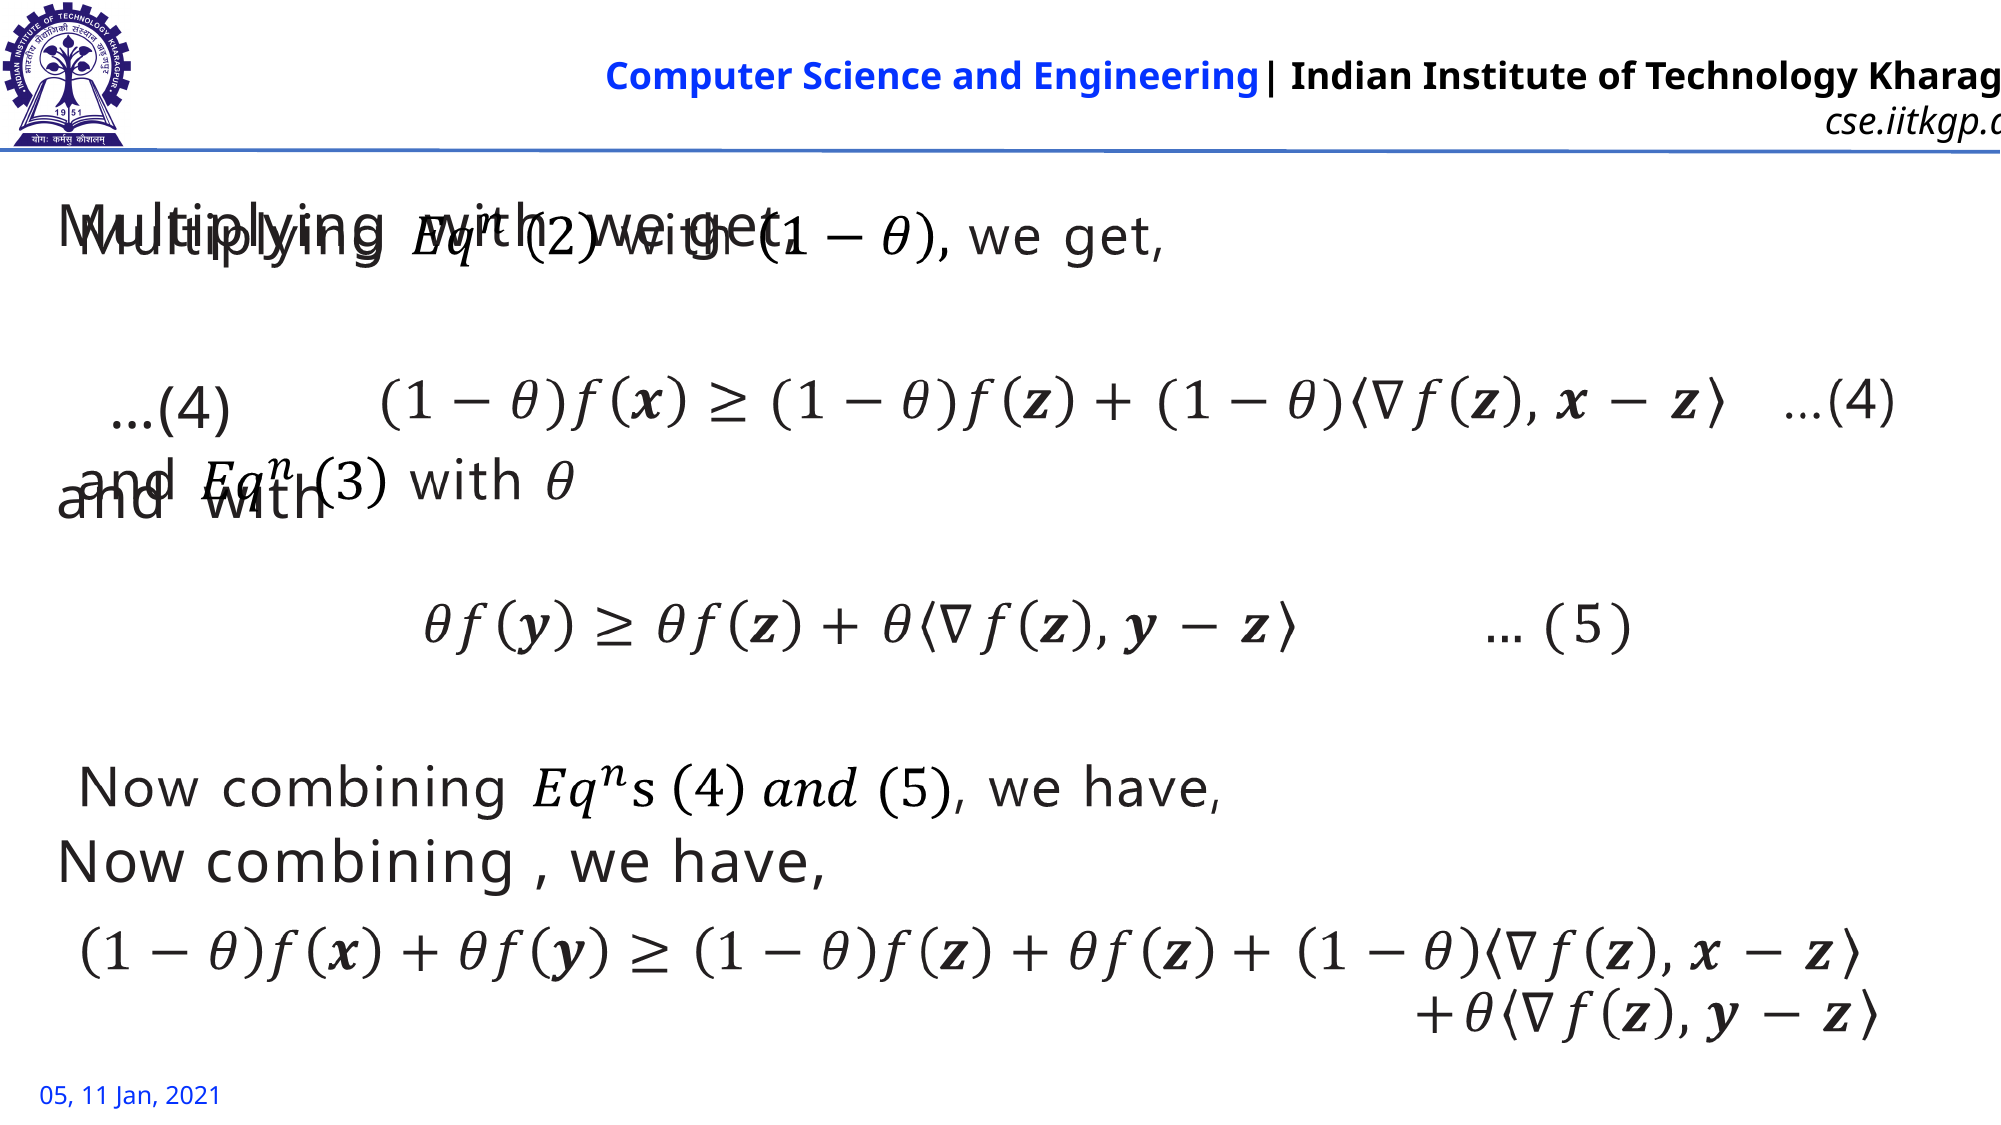

Multiplying with we get,
 …(4)
and with
Now combining , we have,
05, 11 Jan, 2021